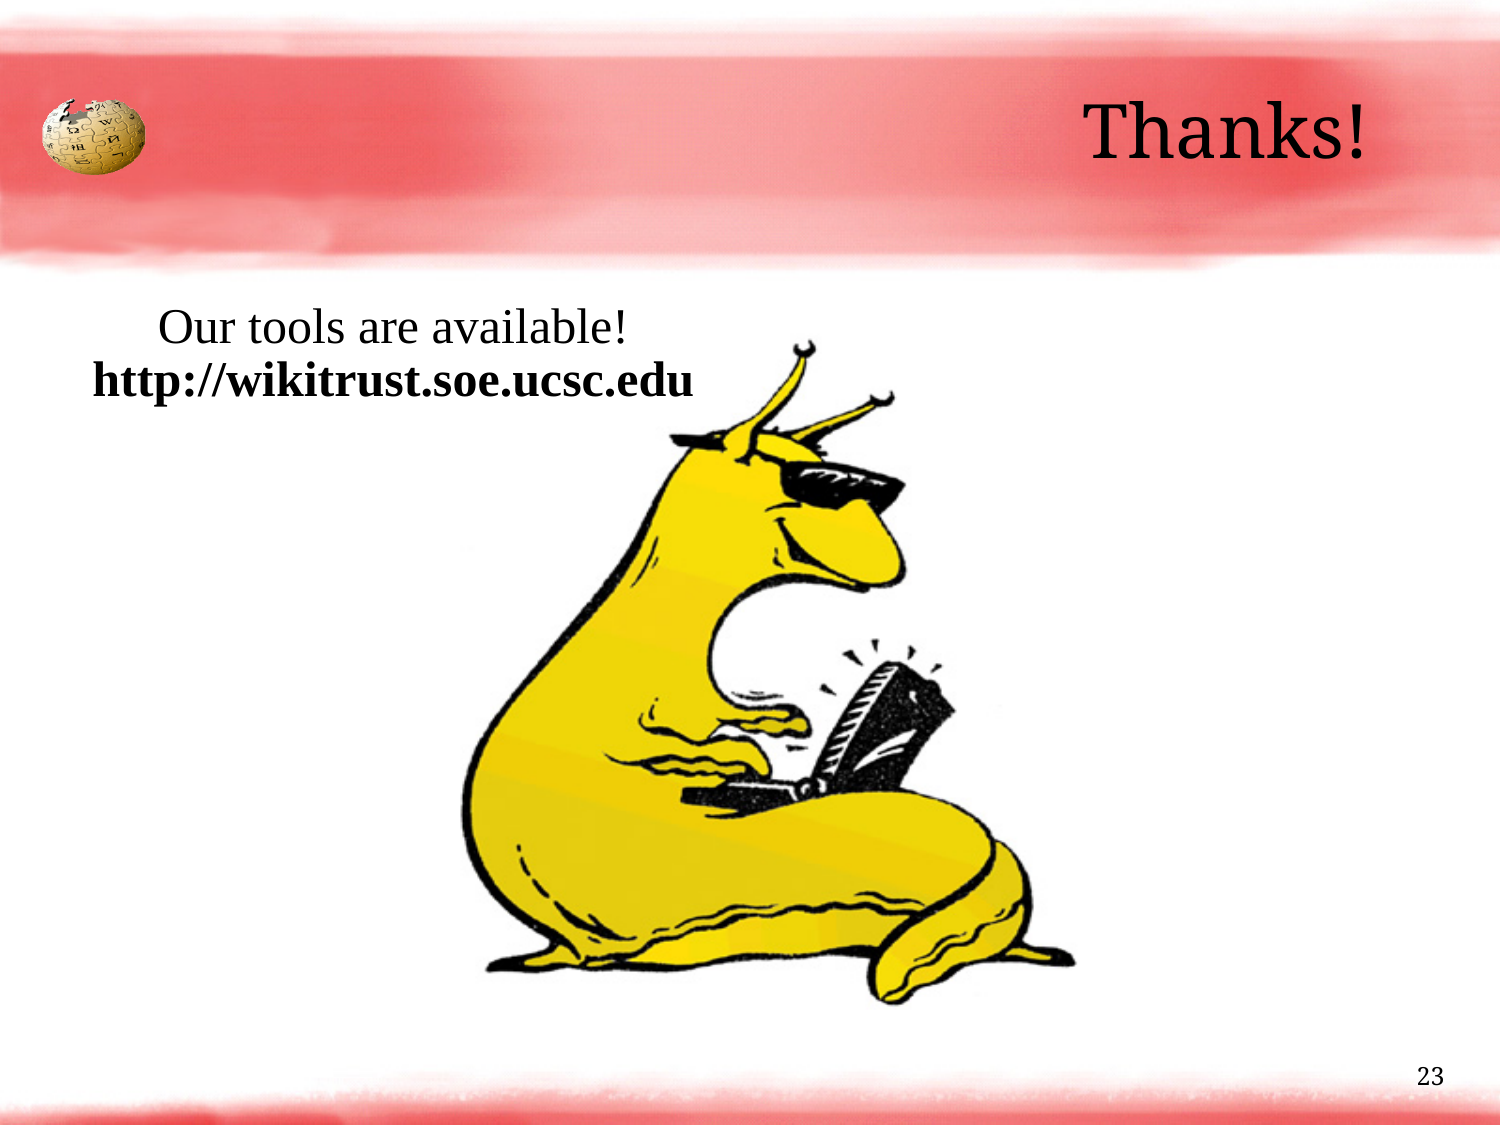

# Thanks!
Our tools are available!
http://wikitrust.soe.ucsc.edu
23